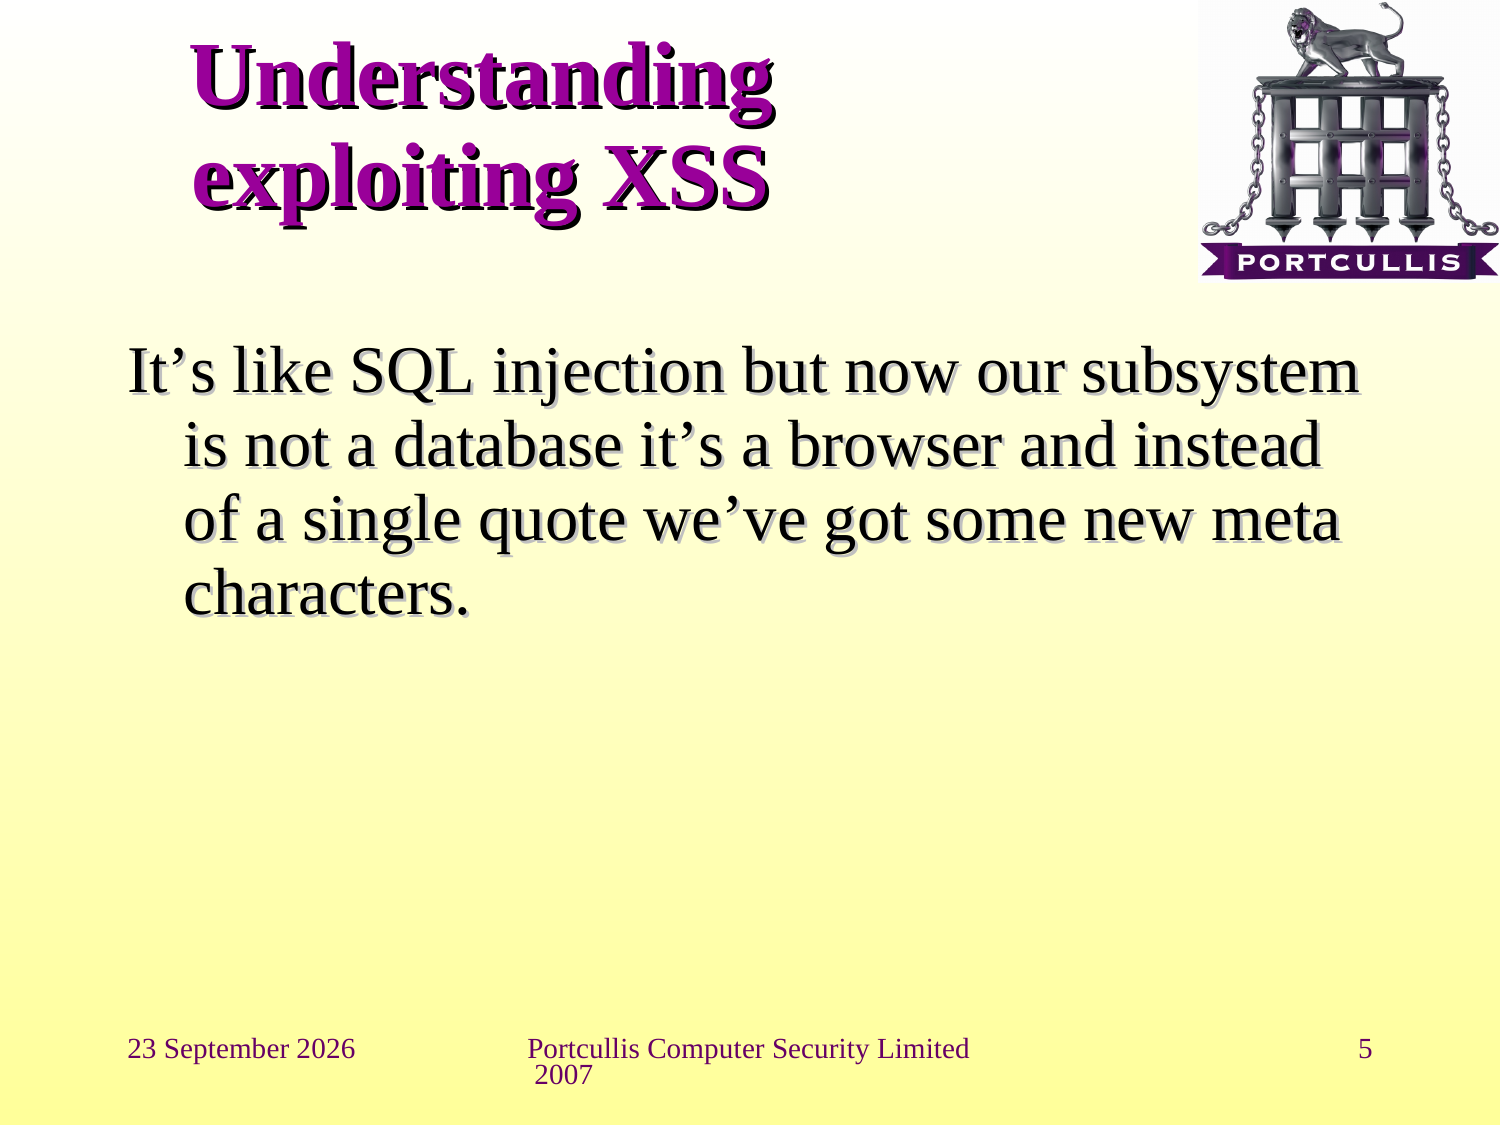

# Understanding exploiting XSS
It’s like SQL injection but now our subsystem is not a database it’s a browser and instead of a single quote we’ve got some new meta characters.
Portcullis Computer Security Limited 2007
5